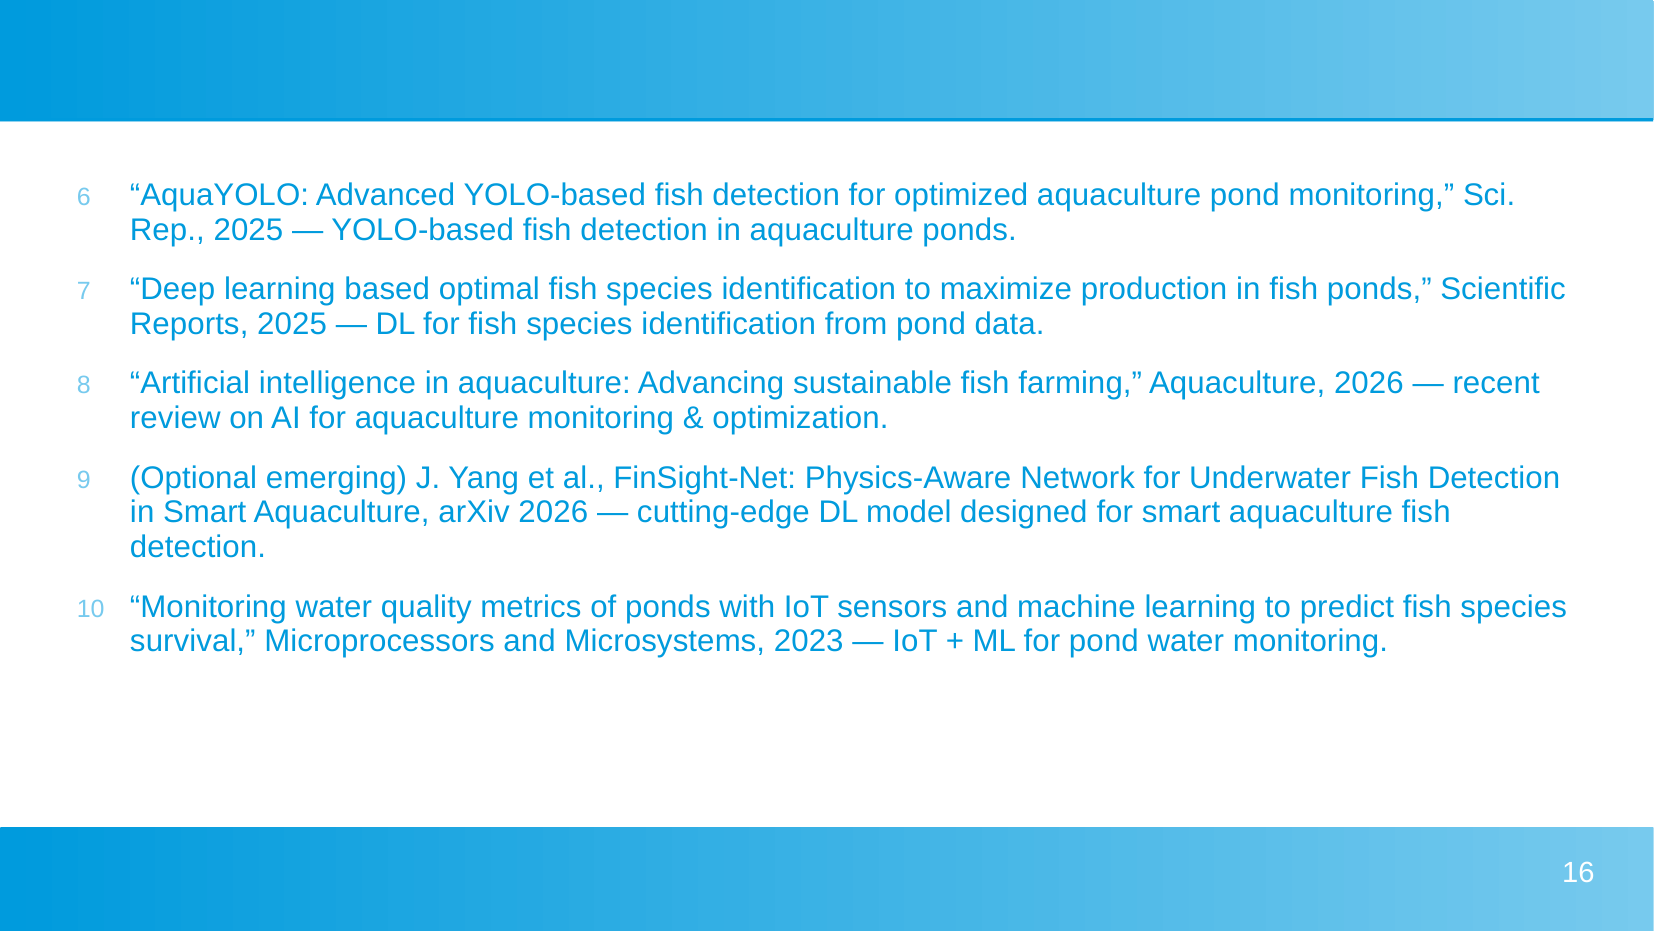

#
“AquaYOLO: Advanced YOLO‑based fish detection for optimized aquaculture pond monitoring,” Sci. Rep., 2025 — YOLO‑based fish detection in aquaculture ponds.
“Deep learning based optimal fish species identification to maximize production in fish ponds,” Scientific Reports, 2025 — DL for fish species identification from pond data.
“Artificial intelligence in aquaculture: Advancing sustainable fish farming,” Aquaculture, 2026 — recent review on AI for aquaculture monitoring & optimization.
(Optional emerging) J. Yang et al., FinSight‑Net: Physics‑Aware Network for Underwater Fish Detection in Smart Aquaculture, arXiv 2026 — cutting‑edge DL model designed for smart aquaculture fish detection.
“Monitoring water quality metrics of ponds with IoT sensors and machine learning to predict fish species survival,” Microprocessors and Microsystems, 2023 — IoT + ML for pond water monitoring.
16